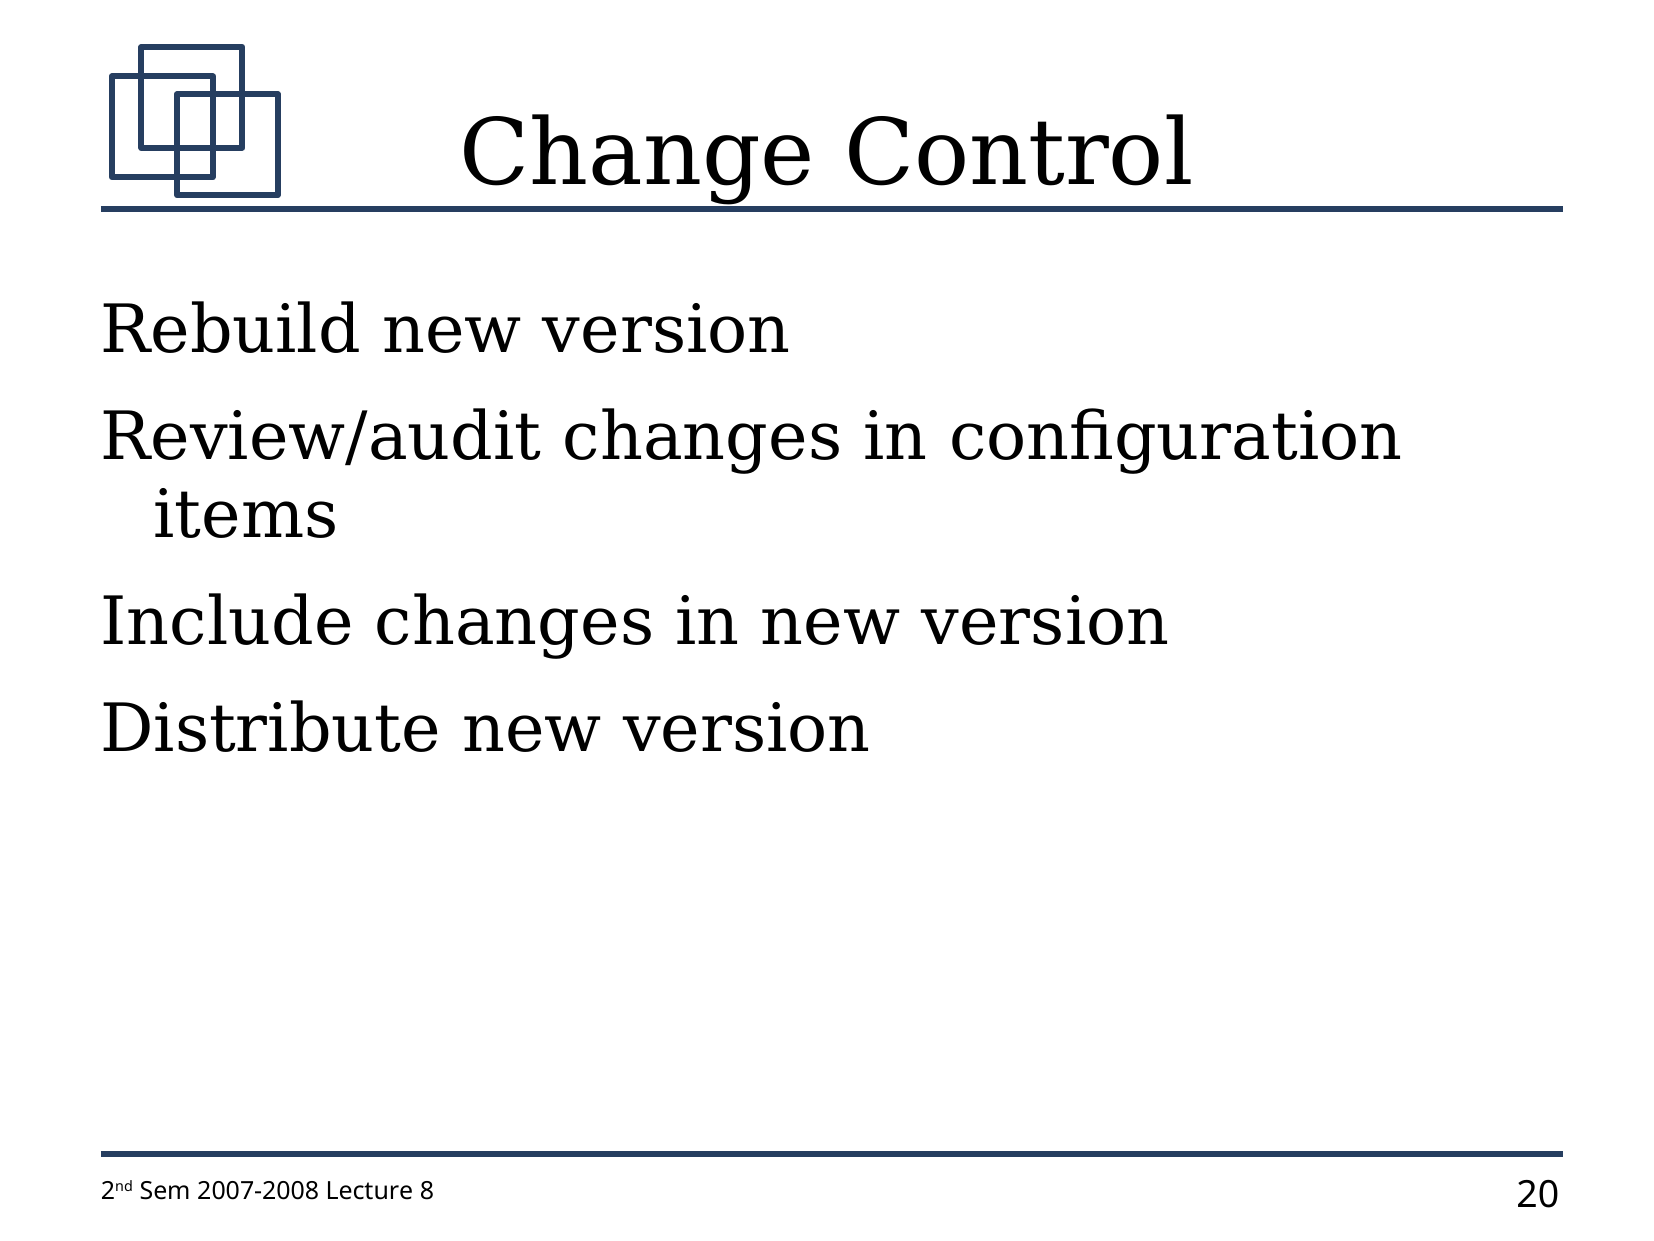

# Change Control
Rebuild new version
Review/audit changes in configuration items
Include changes in new version
Distribute new version